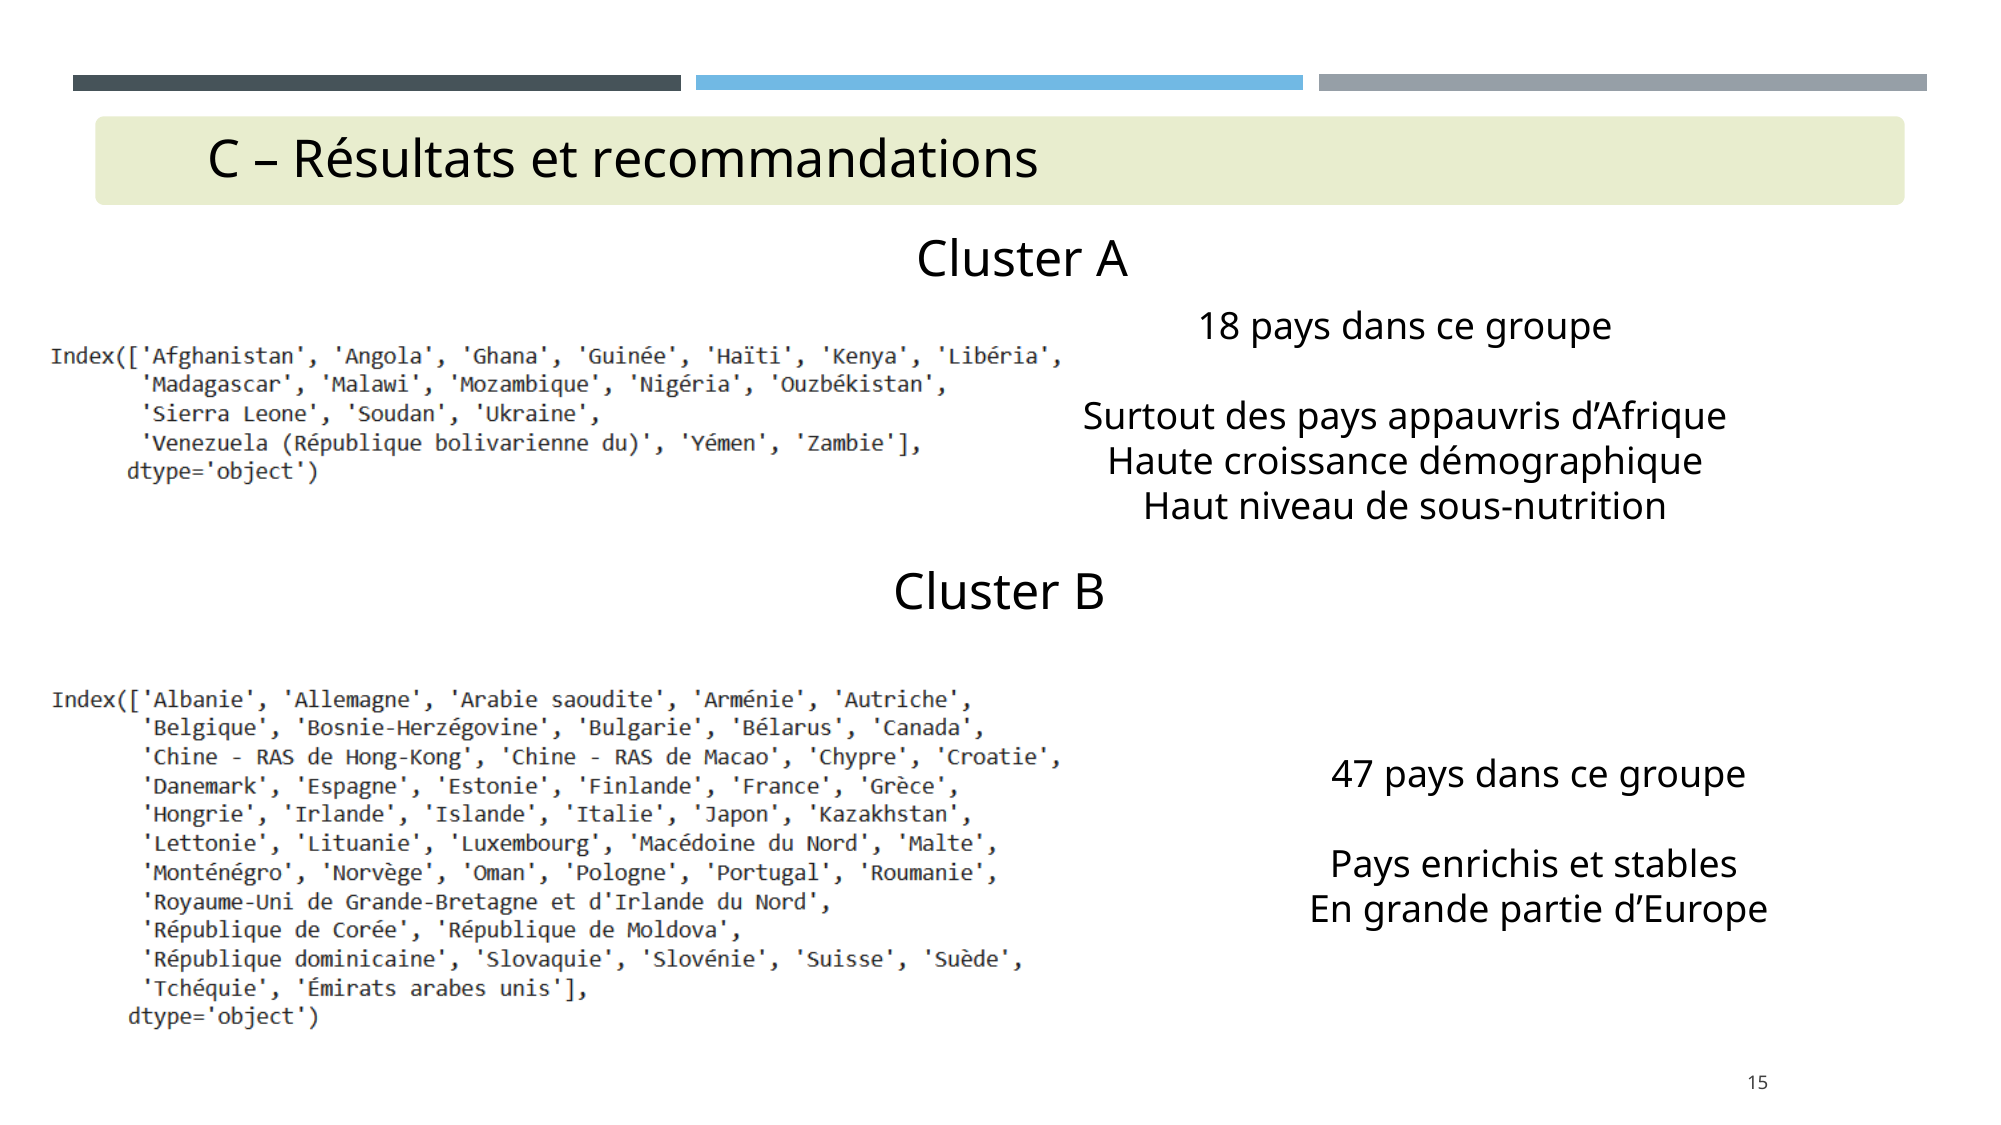

C – Résultats et recommandations
Cluster A
18 pays dans ce groupe
Surtout des pays appauvris d’Afrique
Haute croissance démographique
Haut niveau de sous-nutrition
Cluster B
47 pays dans ce groupe
Pays enrichis et stables
En grande partie d’Europe